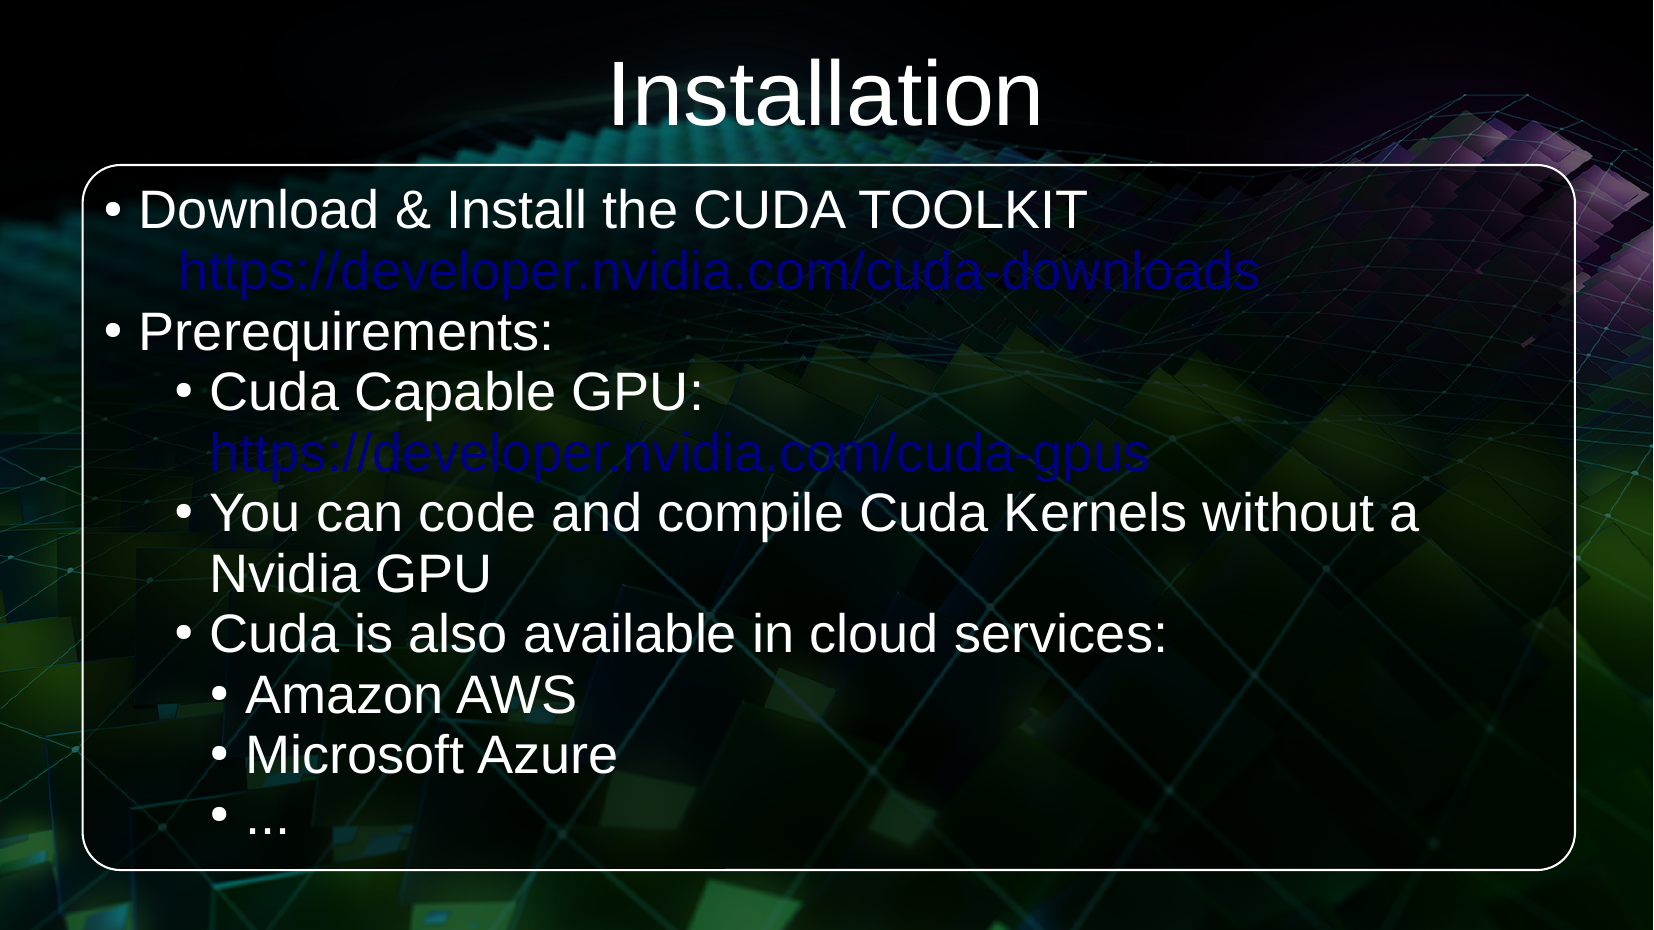

# Installation
Download & Install the CUDA TOOLKIT
	https://developer.nvidia.com/cuda-downloads
Prerequirements:
Cuda Capable GPU: https://developer.nvidia.com/cuda-gpus
You can code and compile Cuda Kernels without a Nvidia GPU
Cuda is also available in cloud services:
Amazon AWS
Microsoft Azure
...